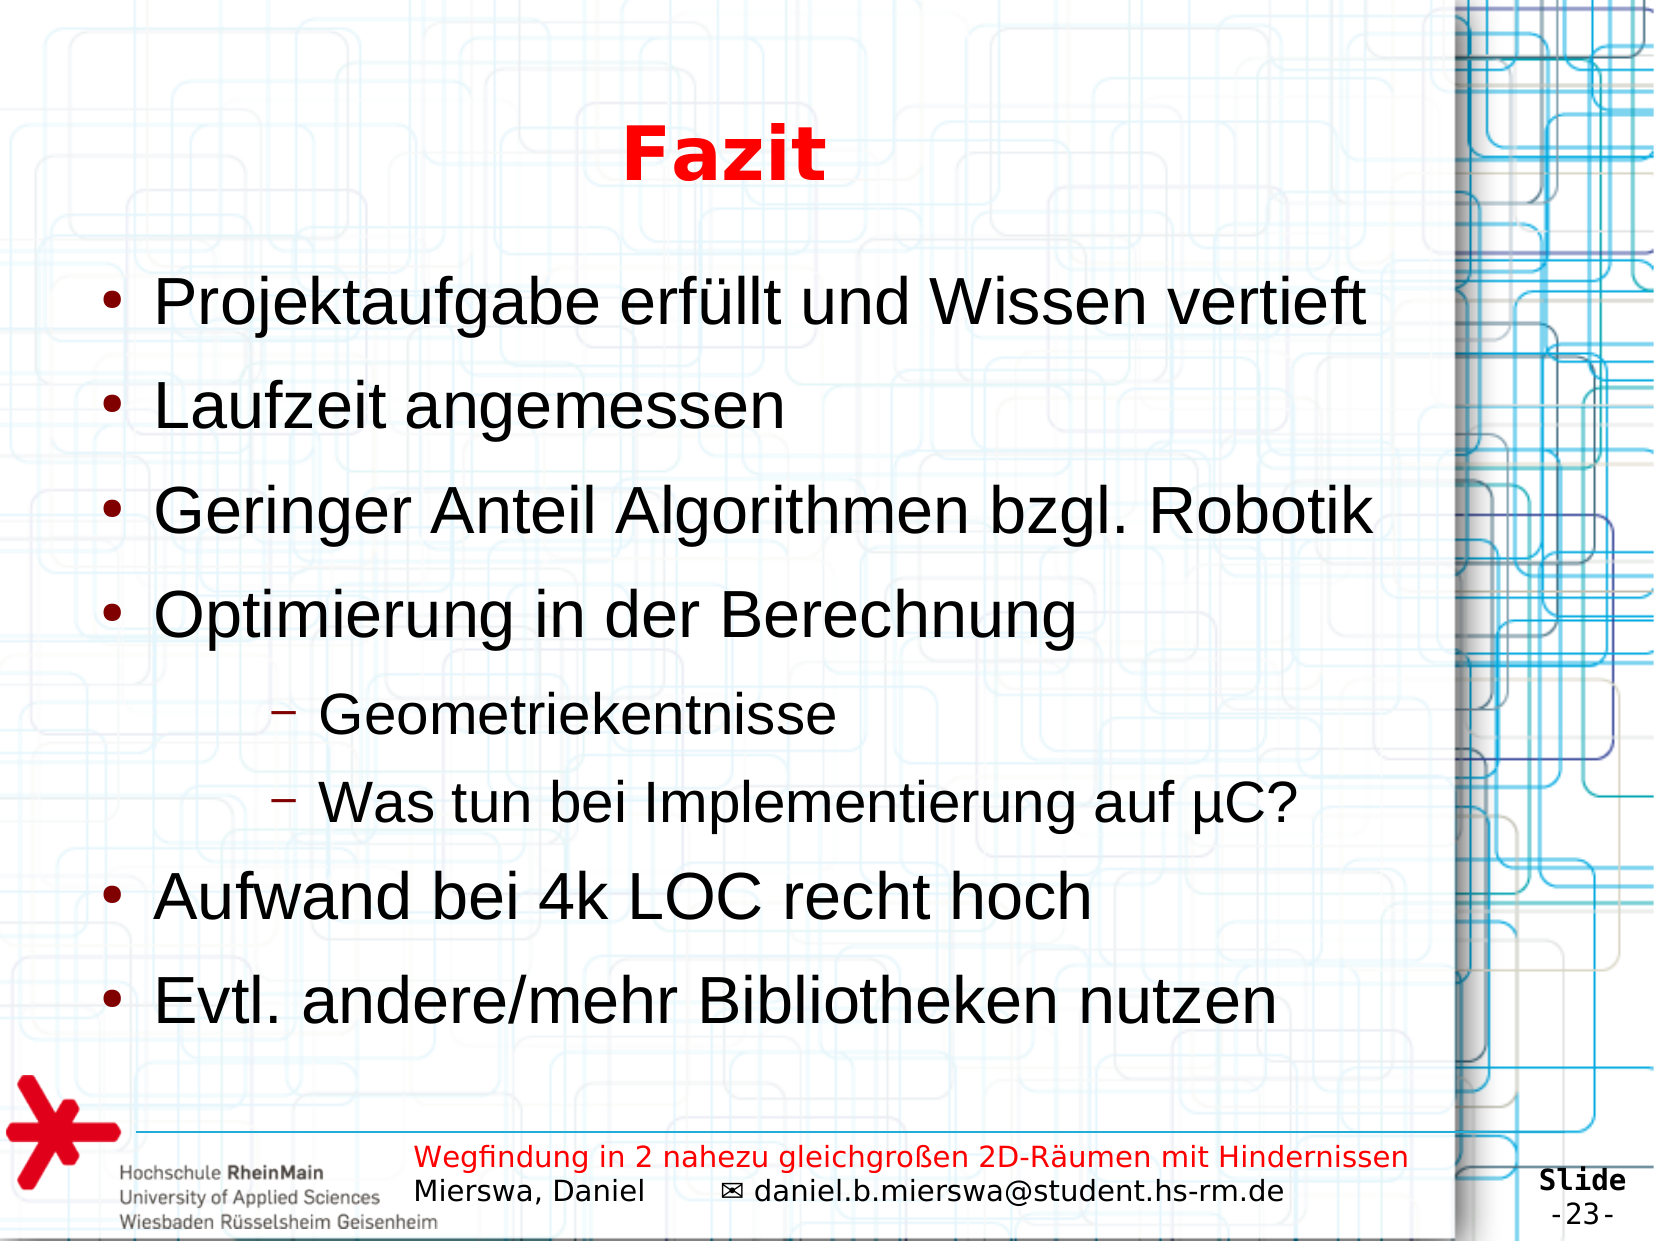

# Fazit
Projektaufgabe erfüllt und Wissen vertieft
Laufzeit angemessen
Geringer Anteil Algorithmen bzgl. Robotik
Optimierung in der Berechnung
Geometriekentnisse
Was tun bei Implementierung auf µC?
Aufwand bei 4k LOC recht hoch
Evtl. andere/mehr Bibliotheken nutzen
23